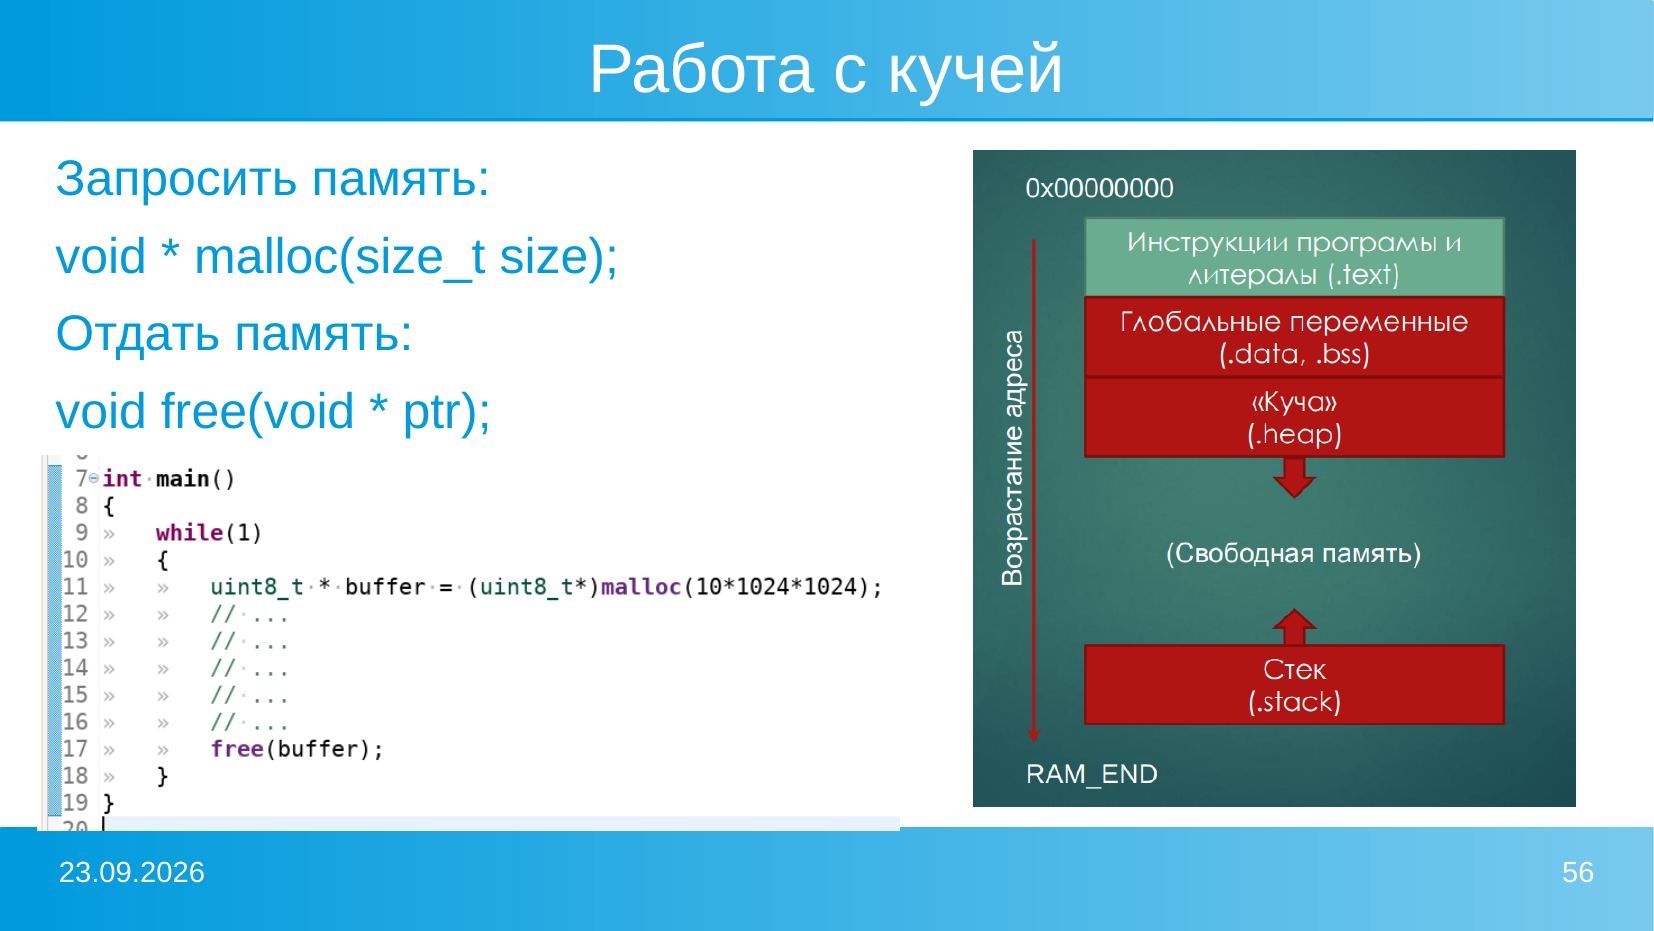

# Работа с кучей
Запросить память:
void * malloc(size_t size);
Отдать память:
void free(void * ptr);
56